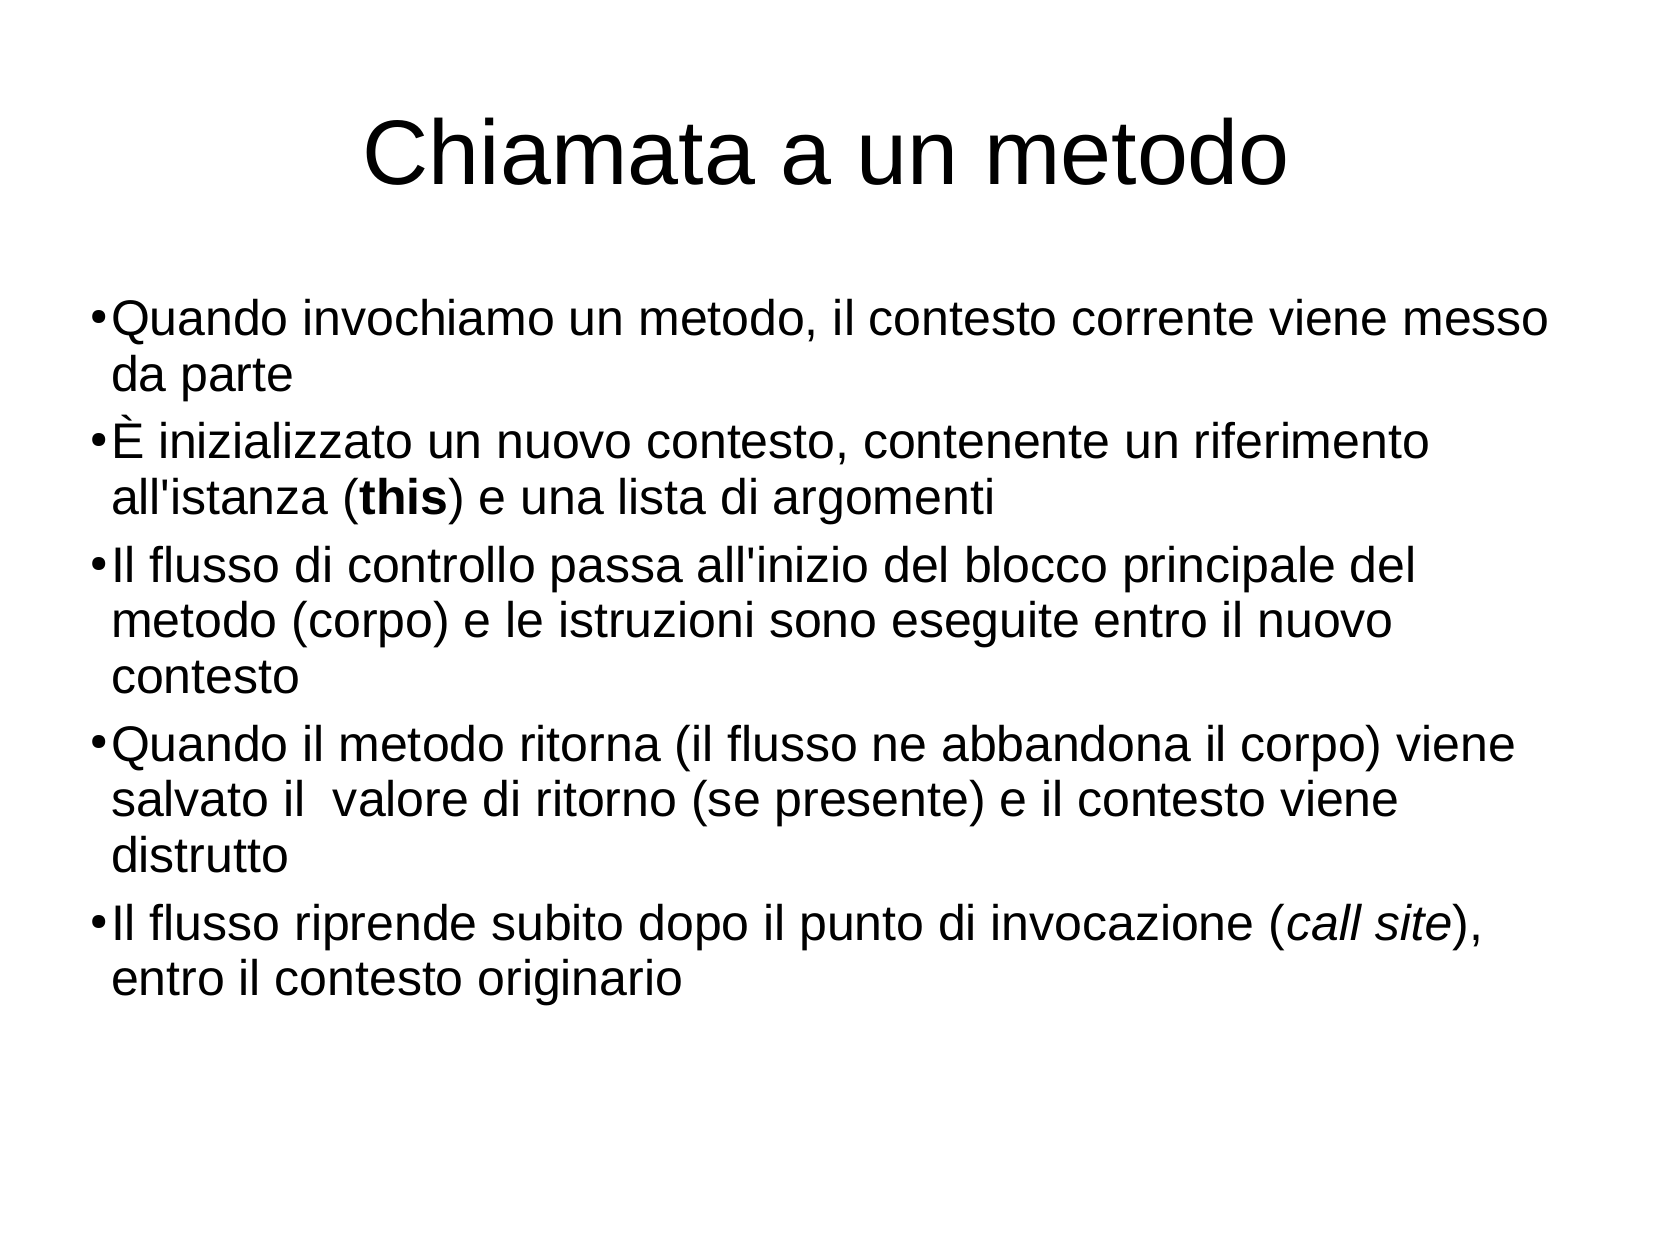

# Chiamata a un metodo
Quando invochiamo un metodo, il contesto corrente viene messo da parte
È inizializzato un nuovo contesto, contenente un riferimento all'istanza (this) e una lista di argomenti
Il flusso di controllo passa all'inizio del blocco principale del metodo (corpo) e le istruzioni sono eseguite entro il nuovo contesto
Quando il metodo ritorna (il flusso ne abbandona il corpo) viene salvato il valore di ritorno (se presente) e il contesto viene distrutto
Il flusso riprende subito dopo il punto di invocazione (call site), entro il contesto originario